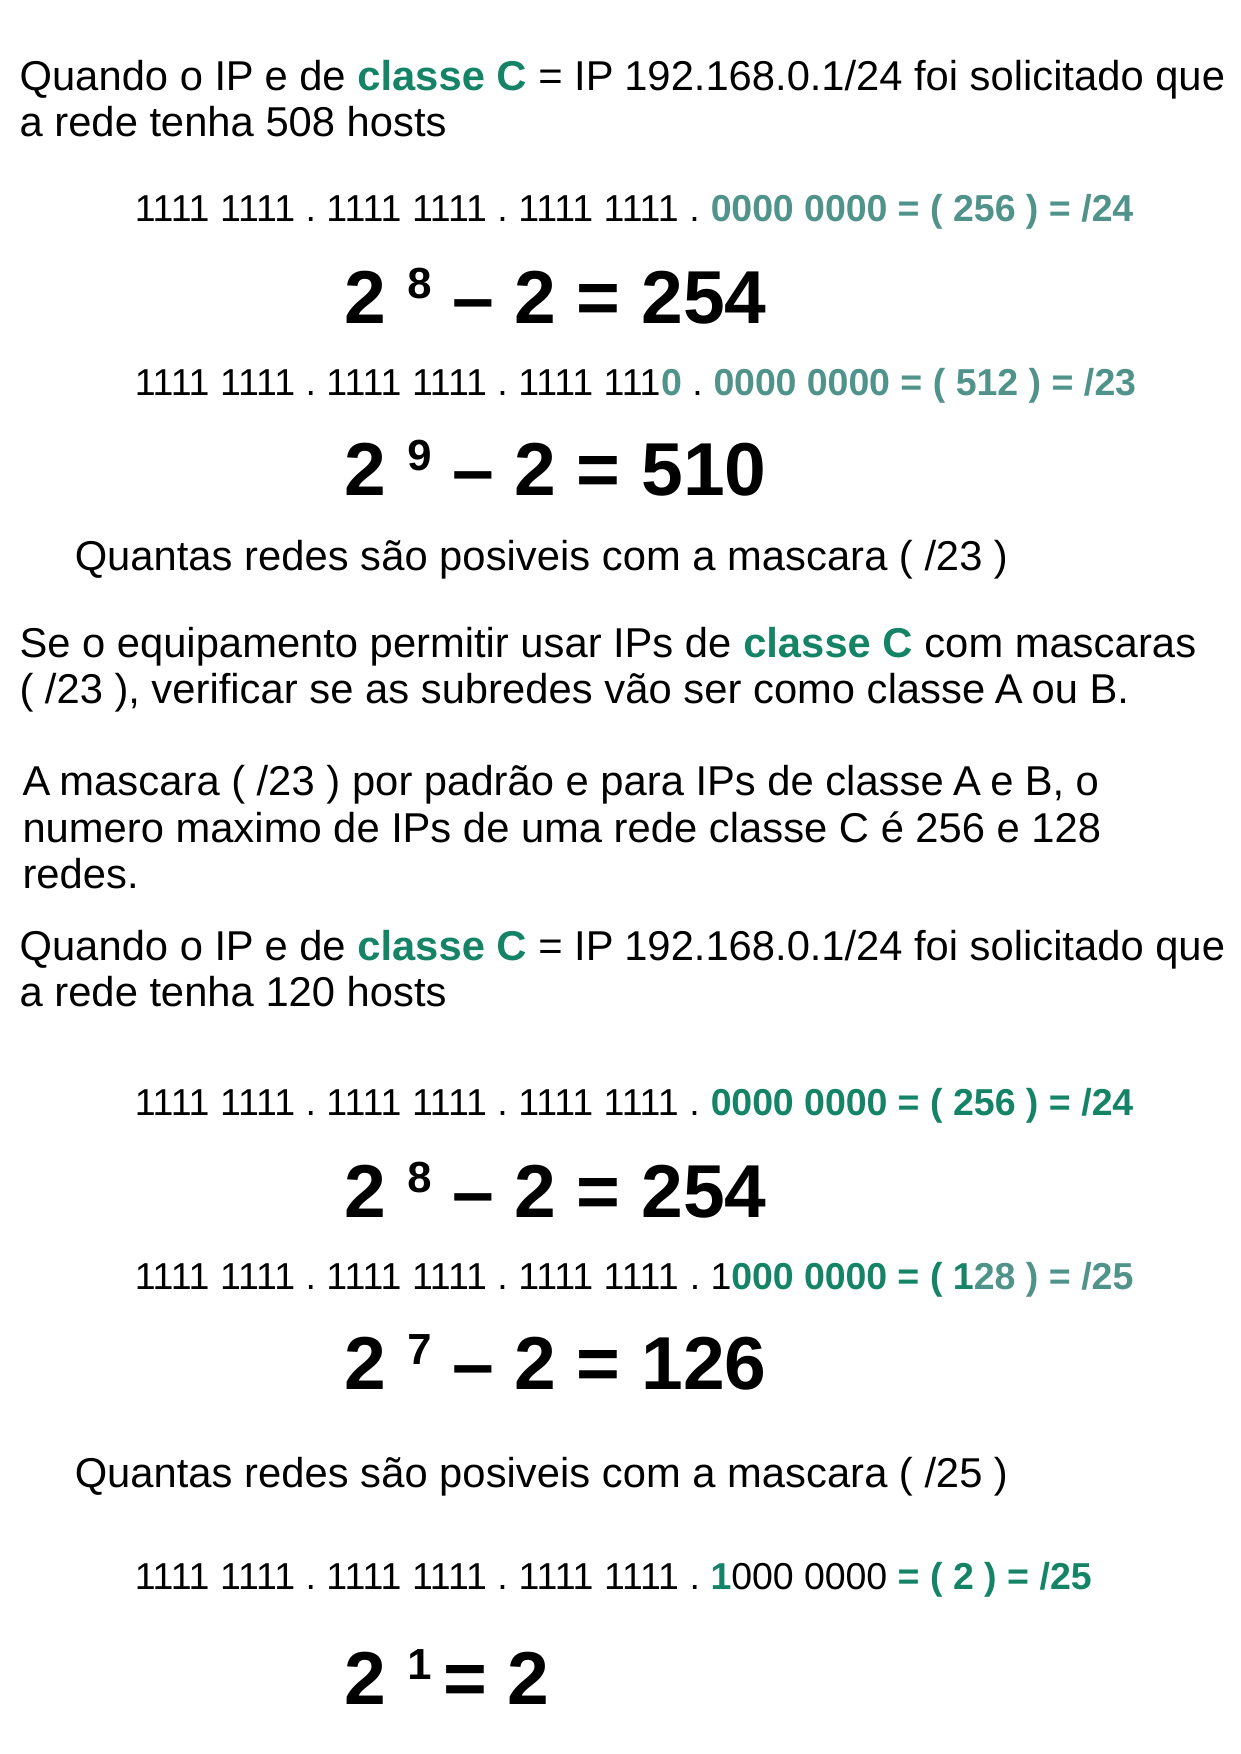

Quando o IP e de classe C = IP 192.168.0.1/24 foi solicitado que a rede tenha 508 hosts
1111 1111 . 1111 1111 . 1111 1111 . 0000 0000 = ( 256 ) = /24
2 8 – 2 = 254
1111 1111 . 1111 1111 . 1111 1110 . 0000 0000 = ( 512 ) = /23
2 9 – 2 = 510
Quantas redes são posiveis com a mascara ( /23 )
Se o equipamento permitir usar IPs de classe C com mascaras ( /23 ), verificar se as subredes vão ser como classe A ou B.
A mascara ( /23 ) por padrão e para IPs de classe A e B, o numero maximo de IPs de uma rede classe C é 256 e 128 redes.
Quando o IP e de classe C = IP 192.168.0.1/24 foi solicitado que a rede tenha 120 hosts
1111 1111 . 1111 1111 . 1111 1111 . 0000 0000 = ( 256 ) = /24
2 8 – 2 = 254
1111 1111 . 1111 1111 . 1111 1111 . 1000 0000 = ( 128 ) = /25
2 7 – 2 = 126
Quantas redes são posiveis com a mascara ( /25 )
1111 1111 . 1111 1111 . 1111 1111 . 1000 0000 = ( 2 ) = /25
2 1 = 2